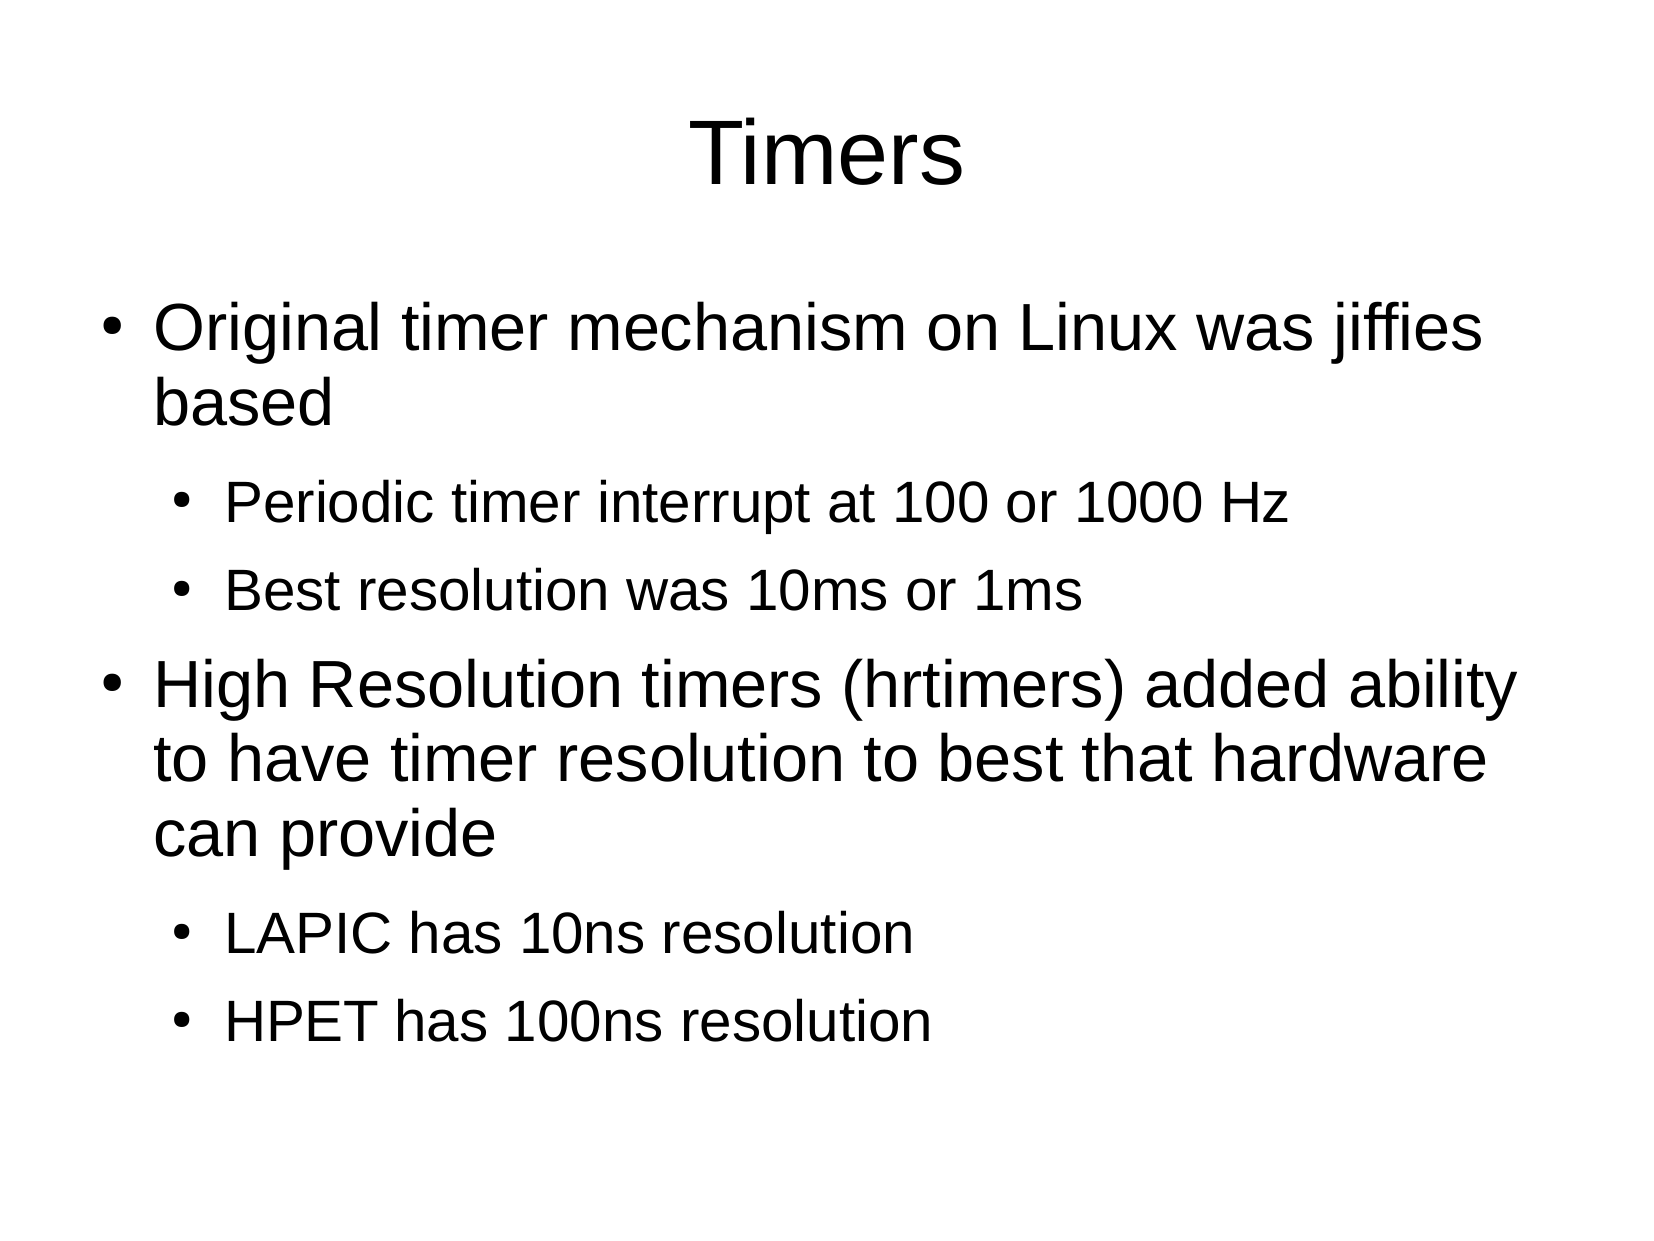

# Timers
Original timer mechanism on Linux was jiffies based
Periodic timer interrupt at 100 or 1000 Hz
Best resolution was 10ms or 1ms
High Resolution timers (hrtimers) added ability to have timer resolution to best that hardware can provide
LAPIC has 10ns resolution
HPET has 100ns resolution